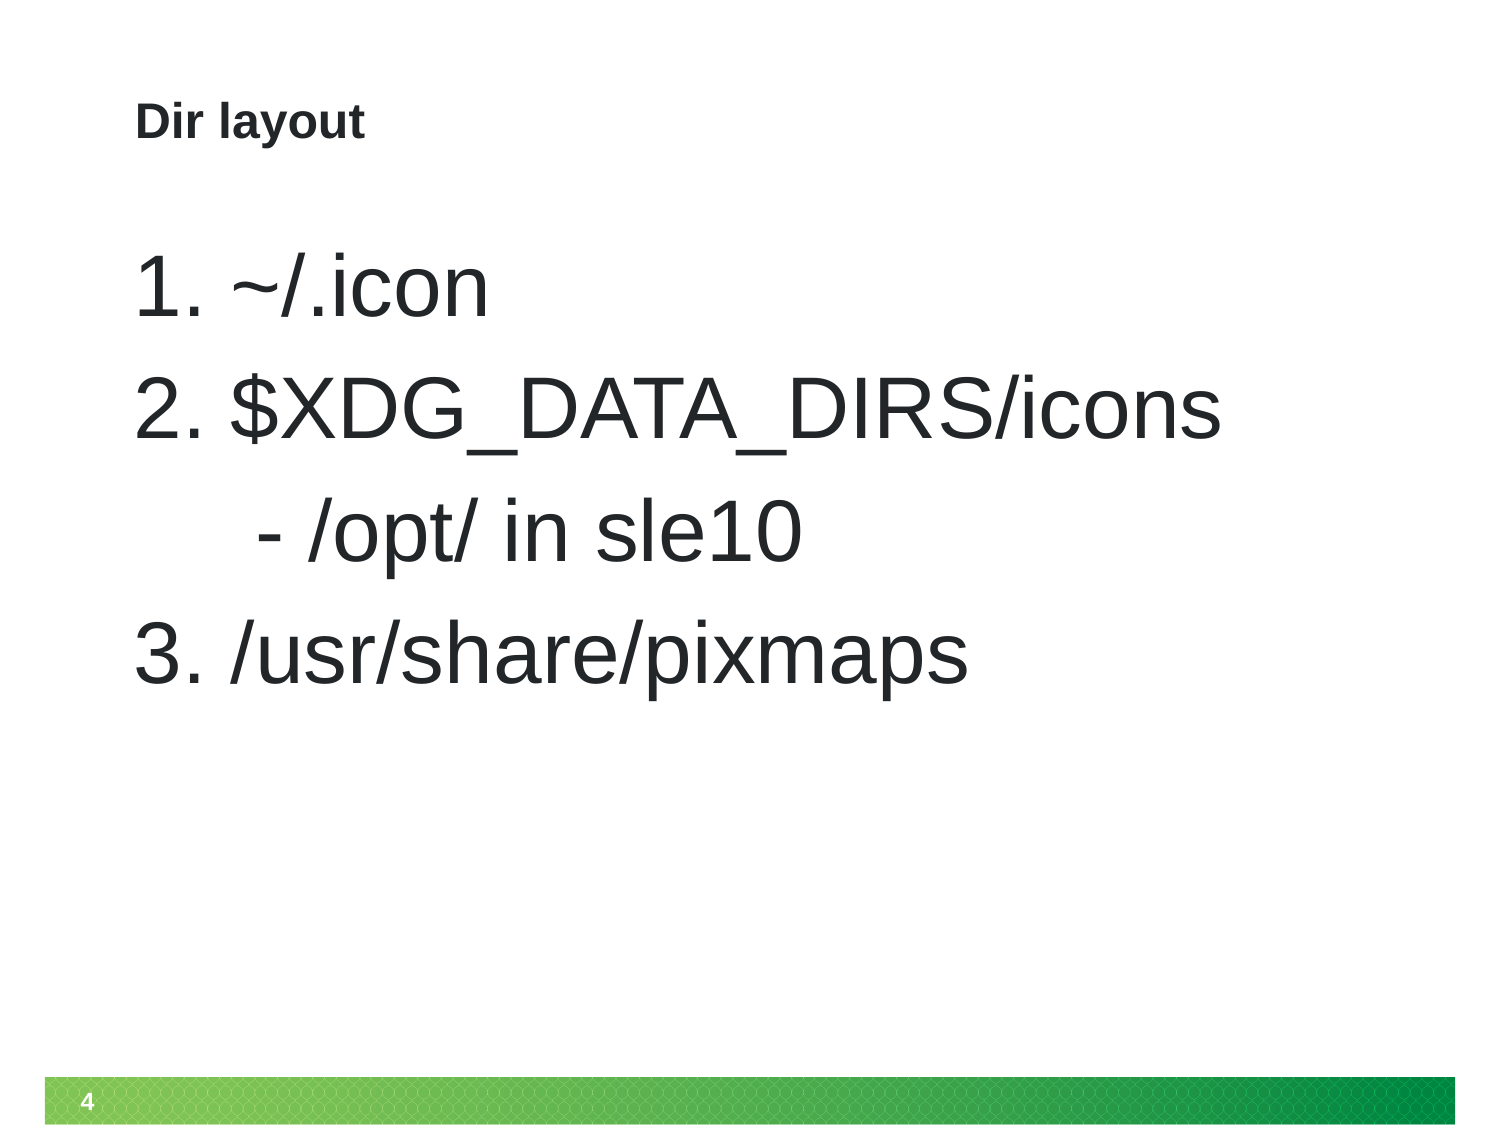

# Dir layout
1. ~/.icon
2. $XDG_DATA_DIRS/icons
 - /opt/ in sle10
3. /usr/share/pixmaps